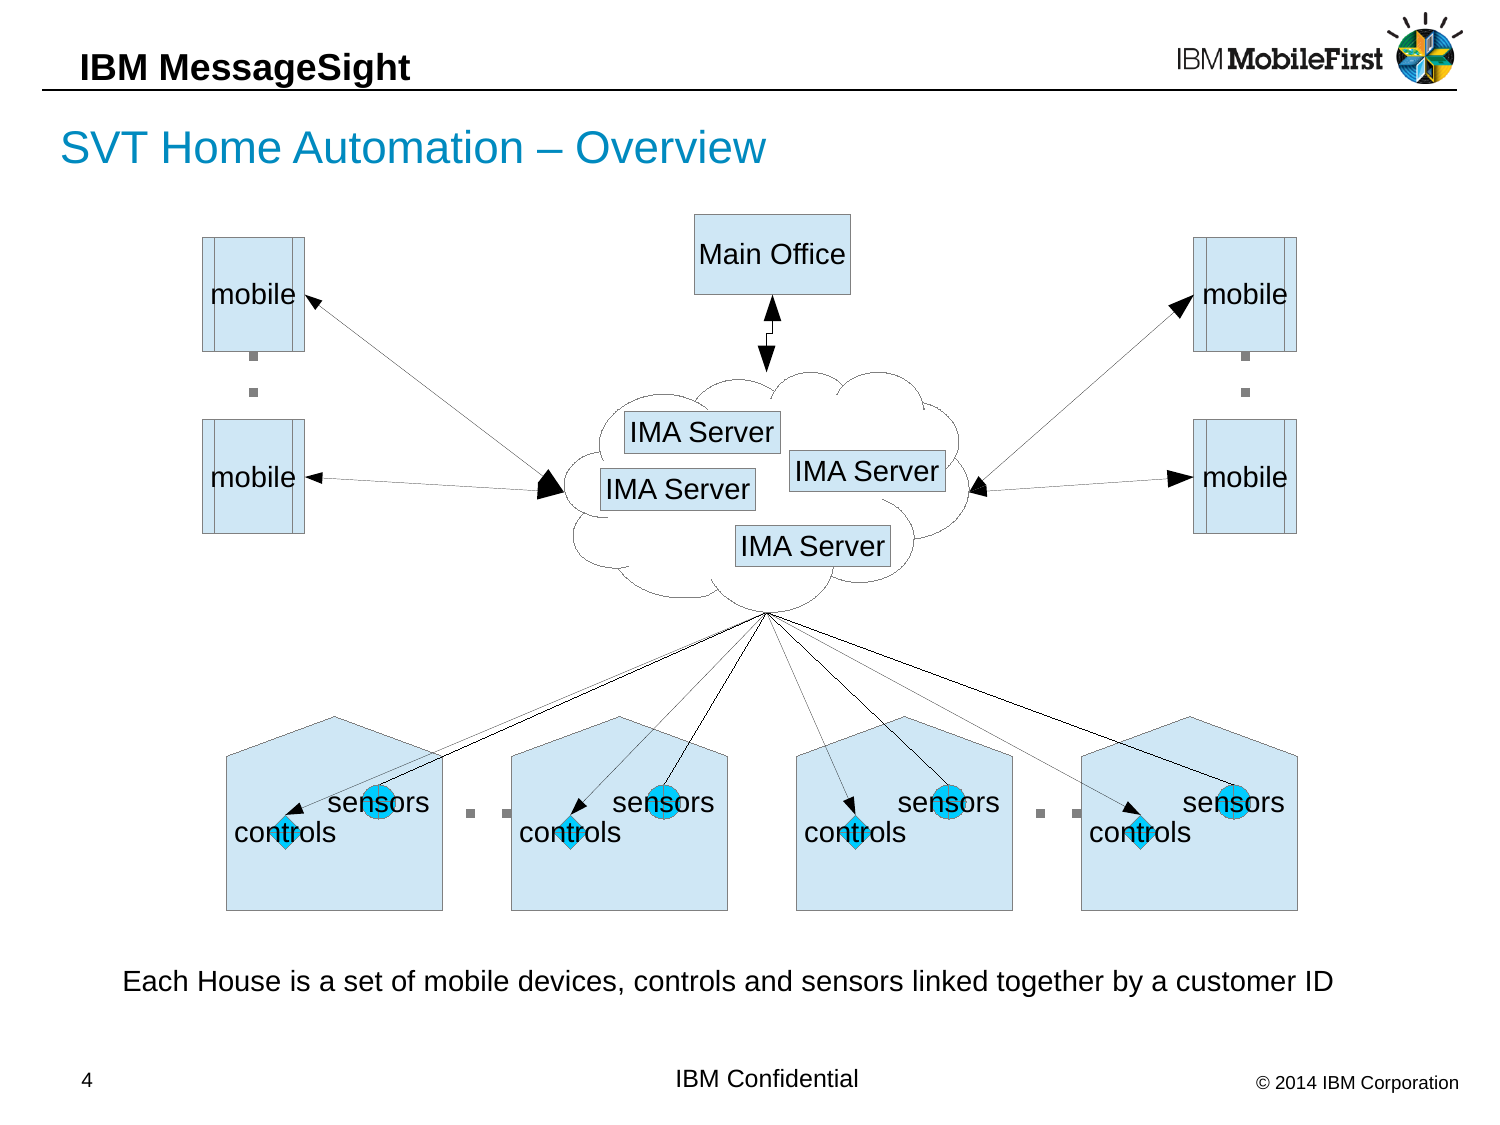

SVT Home Automation – Overview
Main Office
mobile
mobile
IMA Server
mobile
mobile
IMA Server
IMA Server
IMA Server
sensors
controls
sensors
sensors
sensors
controls
controls
controls
Each House is a set of mobile devices, controls and sensors linked together by a customer ID